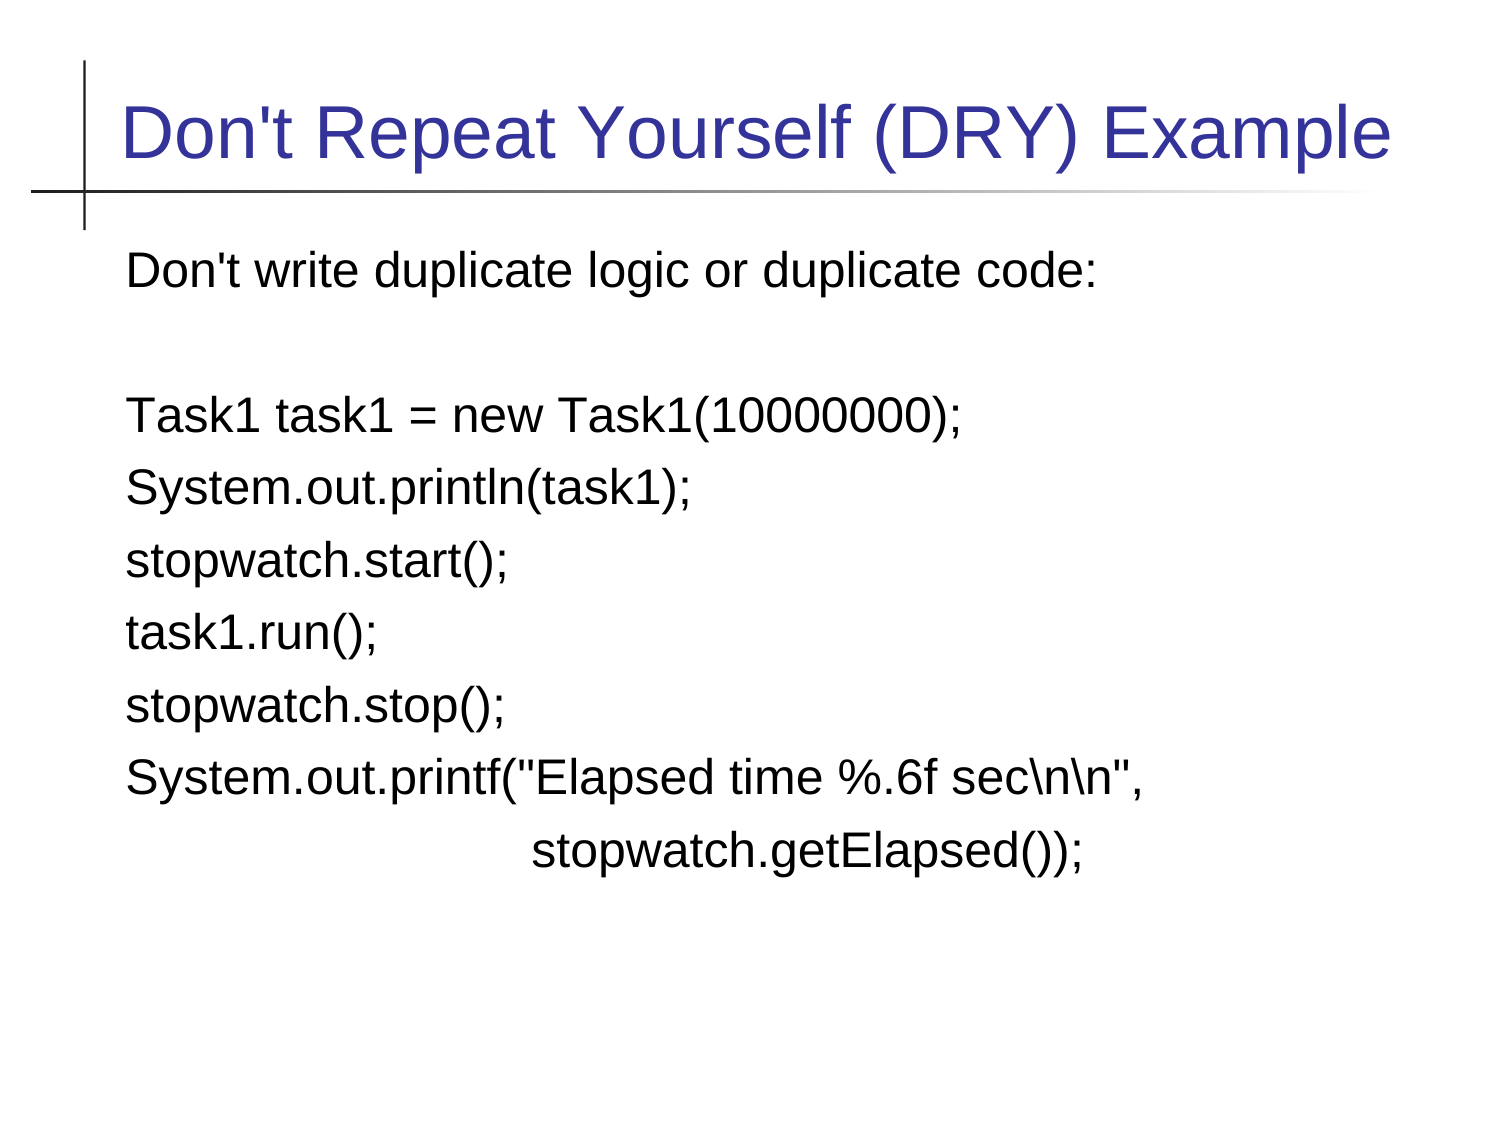

# Don't Repeat Yourself (DRY) Example
Don't write duplicate logic or duplicate code:
Task1 task1 = new Task1(10000000);
System.out.println(task1);
stopwatch.start();
task1.run();
stopwatch.stop();
System.out.printf("Elapsed time %.6f sec\n\n",
 stopwatch.getElapsed());